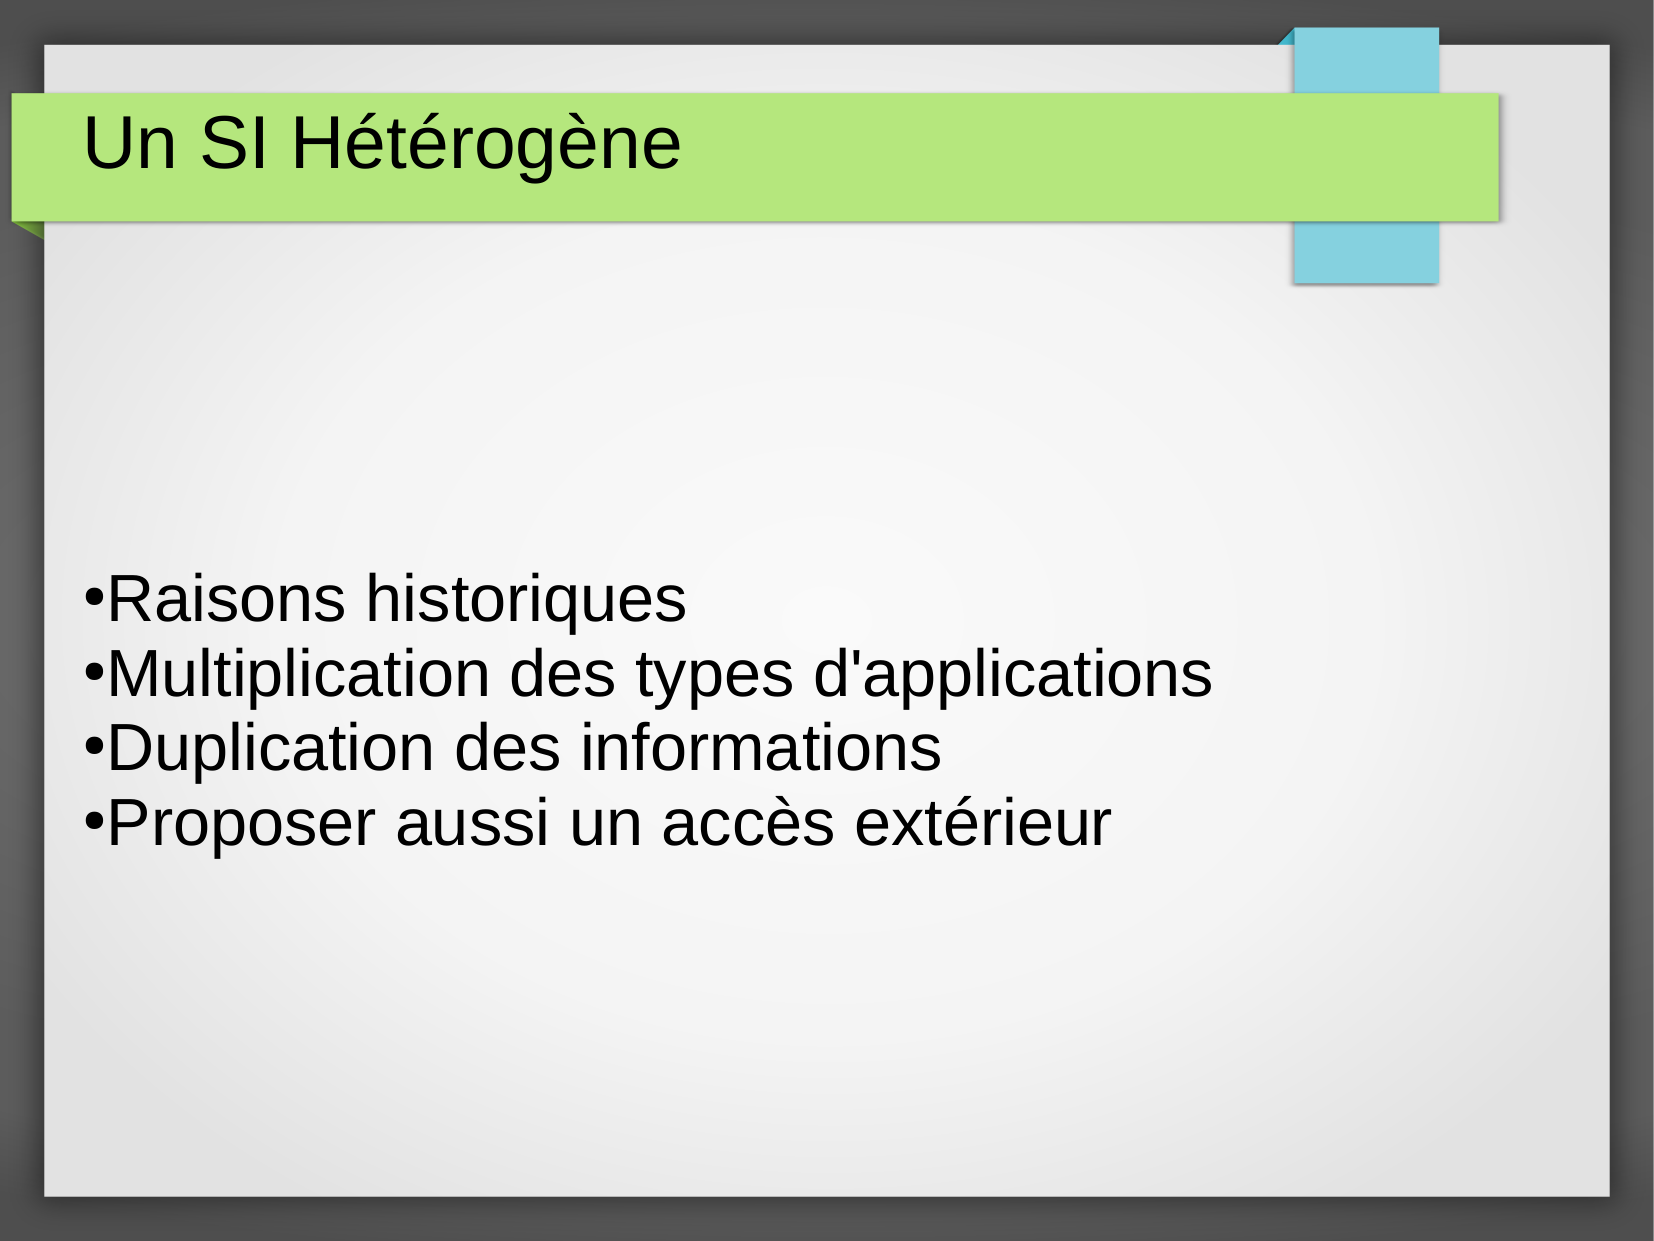

# Un SI Hétérogène
Raisons historiques
Multiplication des types d'applications
Duplication des informations
Proposer aussi un accès extérieur